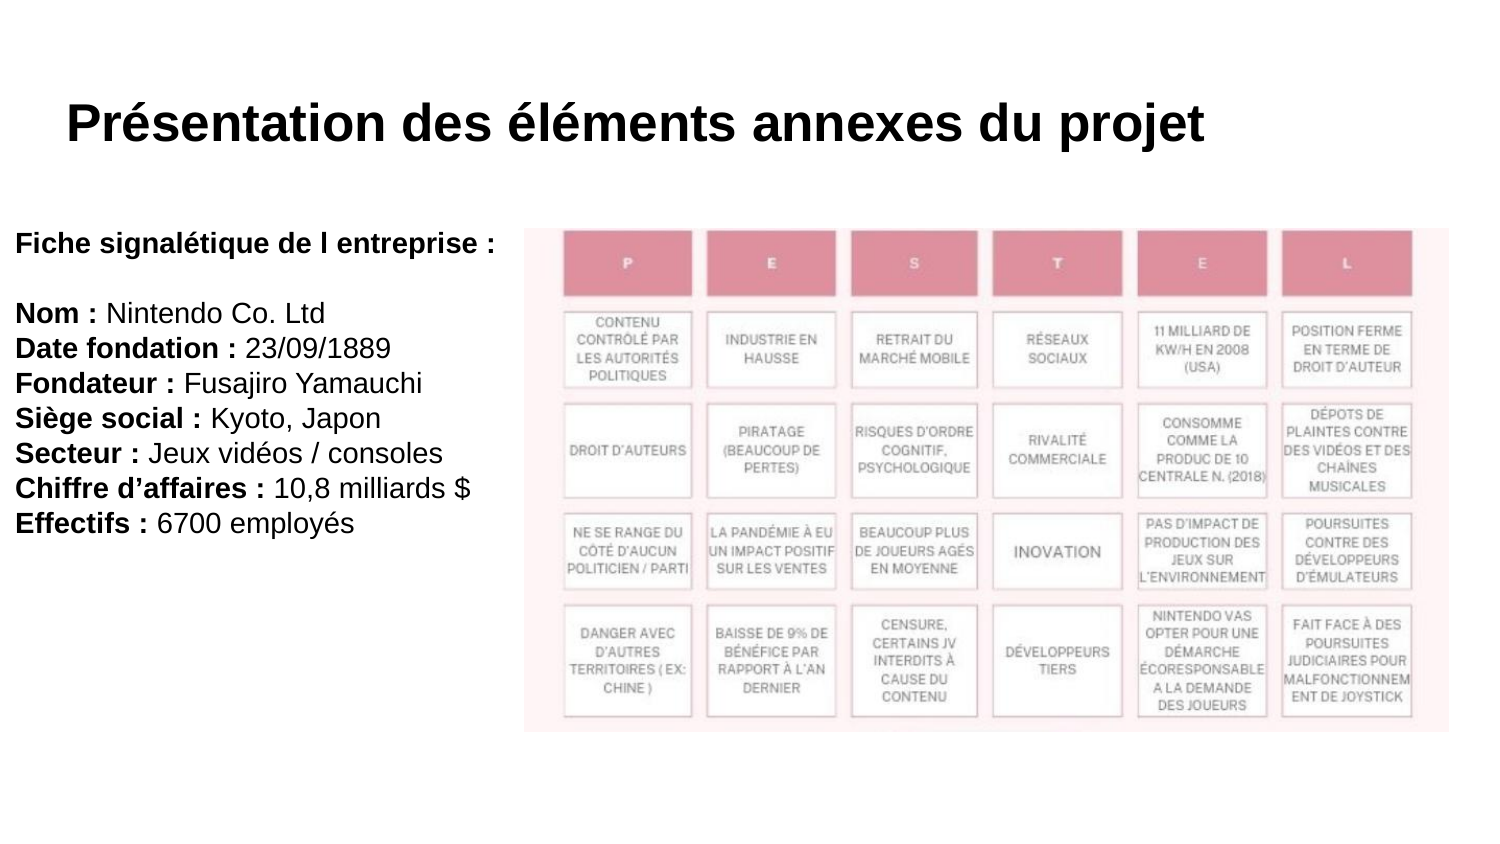

# Présentation des éléments annexes du projet
Fiche signalétique de l entreprise :
Nom : Nintendo Co. Ltd
Date fondation : 23/09/1889
Fondateur : Fusajiro Yamauchi
Siège social : Kyoto, Japon
Secteur : Jeux vidéos / consoles
Chiffre d’affaires : 10,8 milliards $
Effectifs : 6700 employés